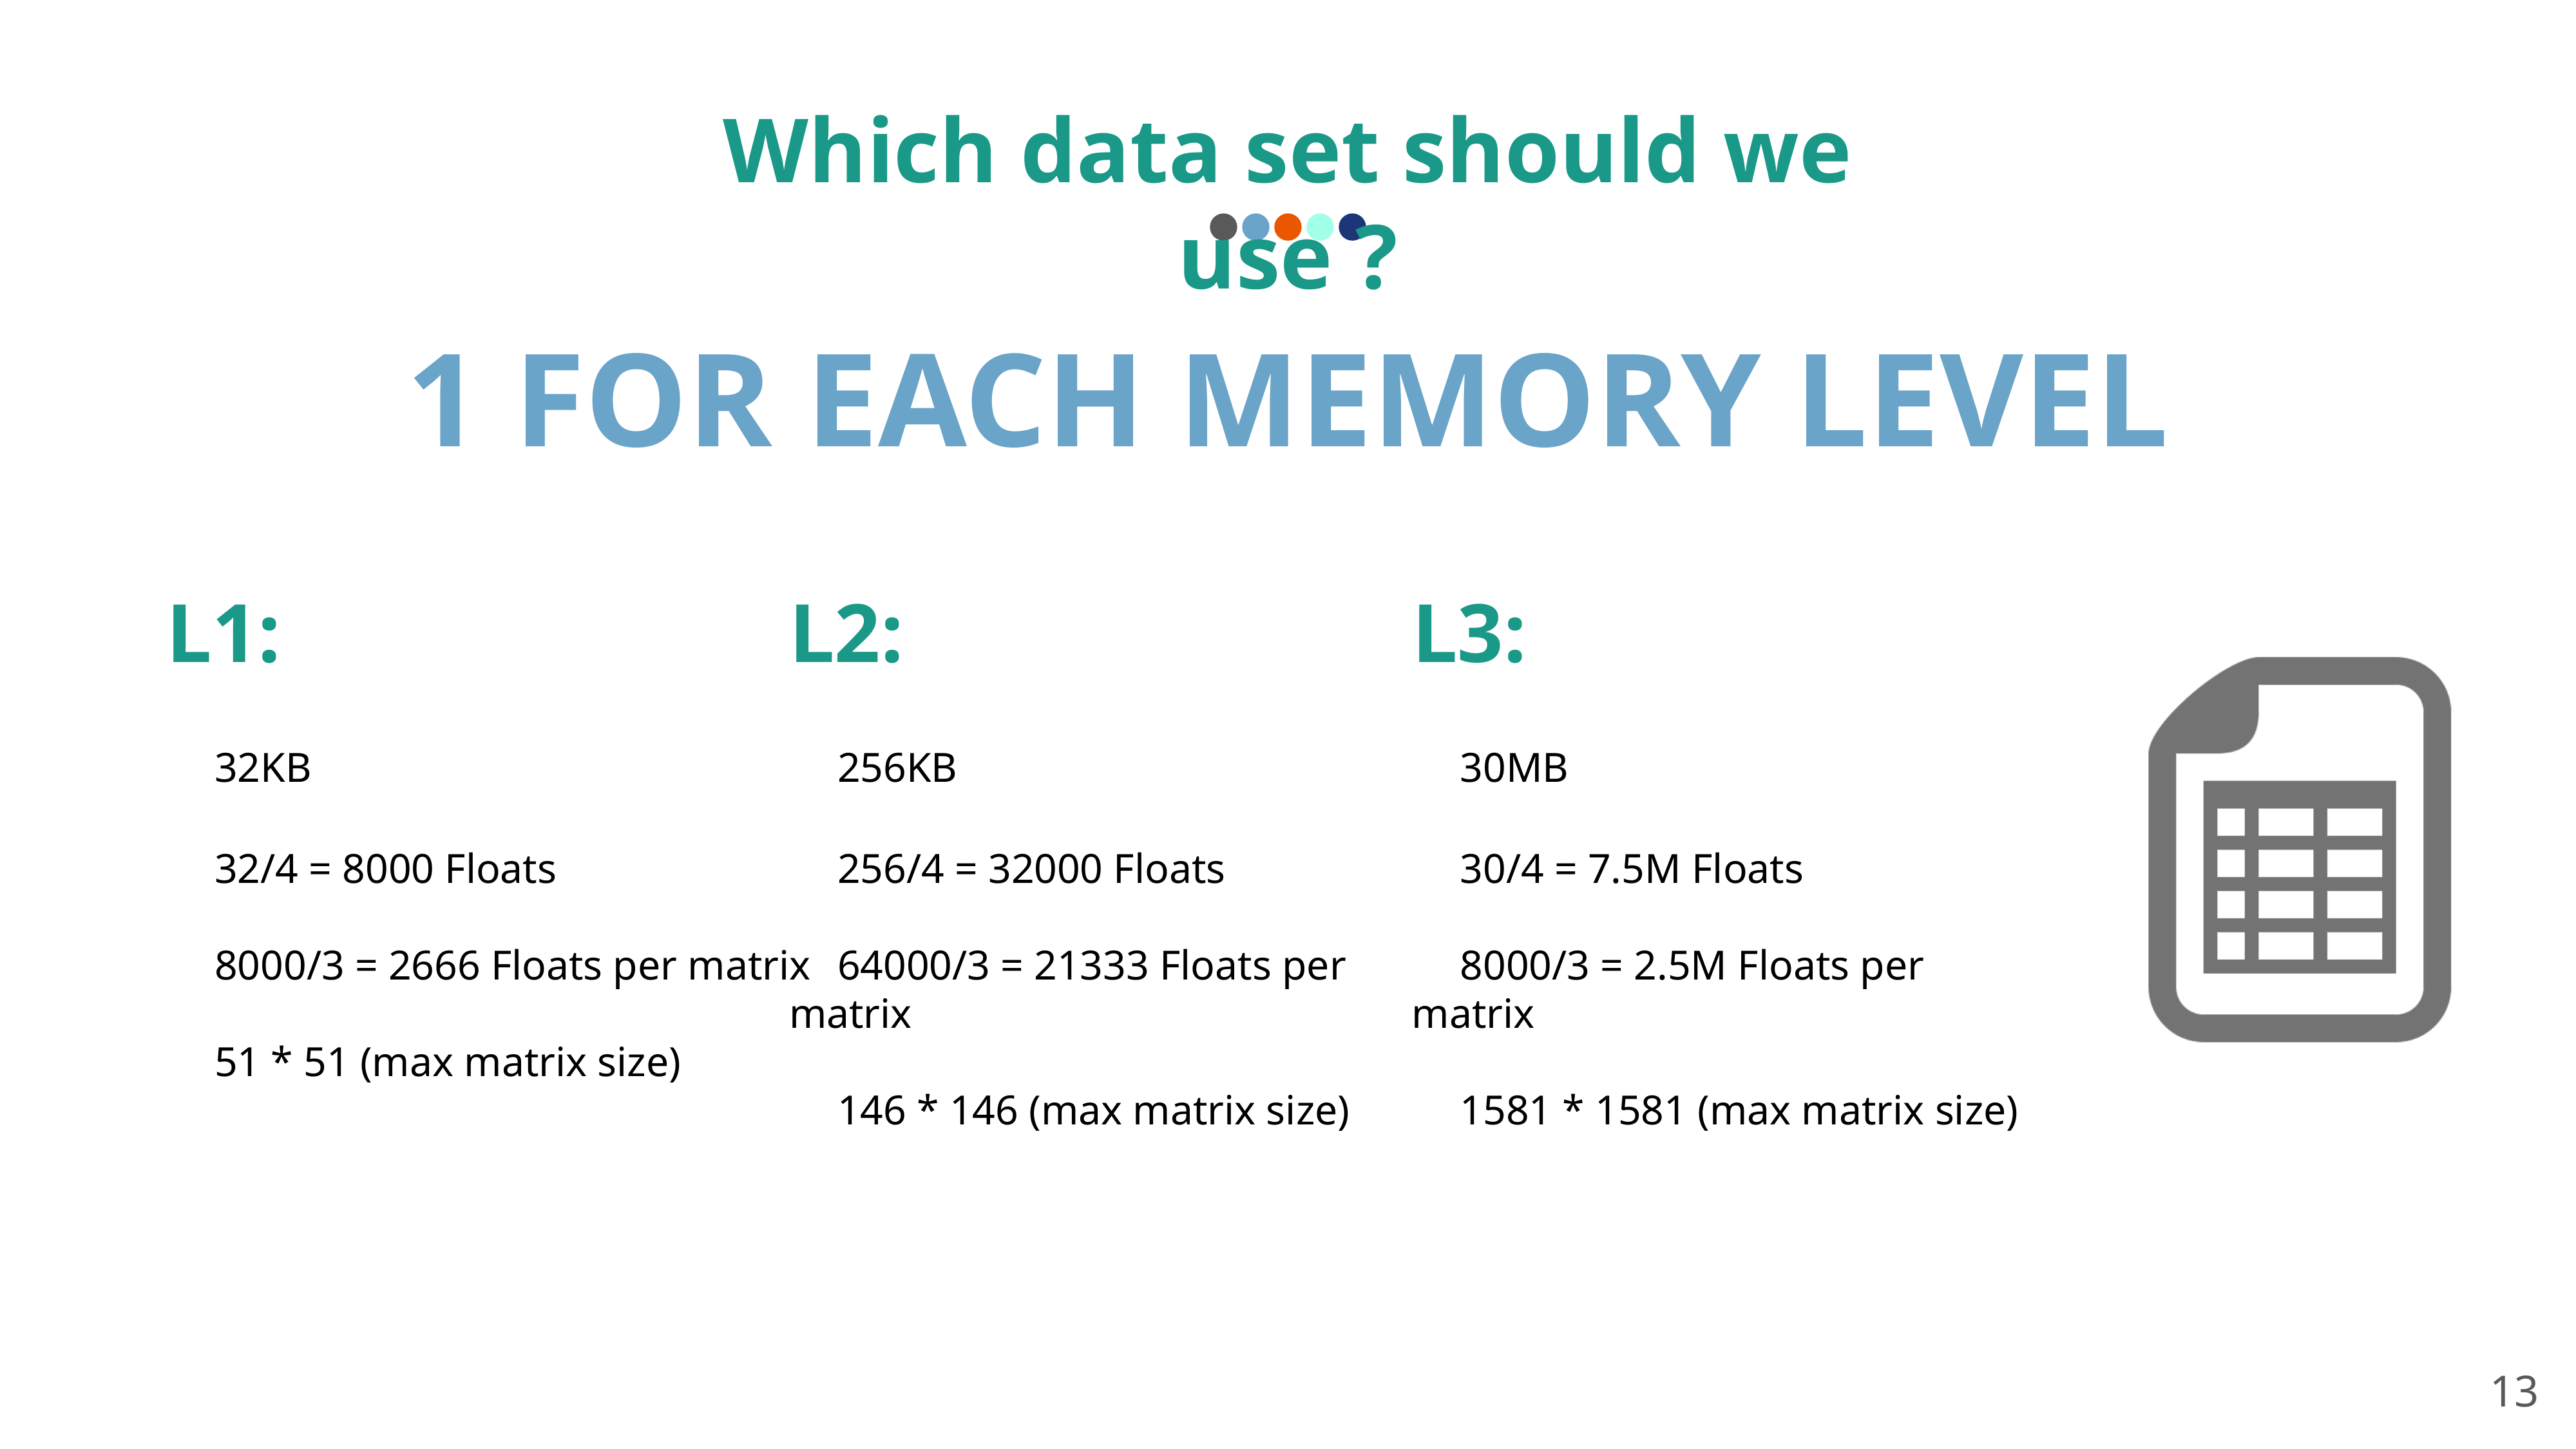

Which data set should we use ?
1 FOR EACH MEMORY LEVEL
L1:
L2:
L3:
	32KB
	32/4 = 8000 Floats
	8000/3 = 2666 Floats per matrix
	51 * 51 (max matrix size)
	256KB
	256/4 = 32000 Floats
	64000/3 = 21333 Floats per matrix
	146 * 146 (max matrix size)
	30MB
	30/4 = 7.5M Floats
	8000/3 = 2.5M Floats per matrix
	1581 * 1581 (max matrix size)